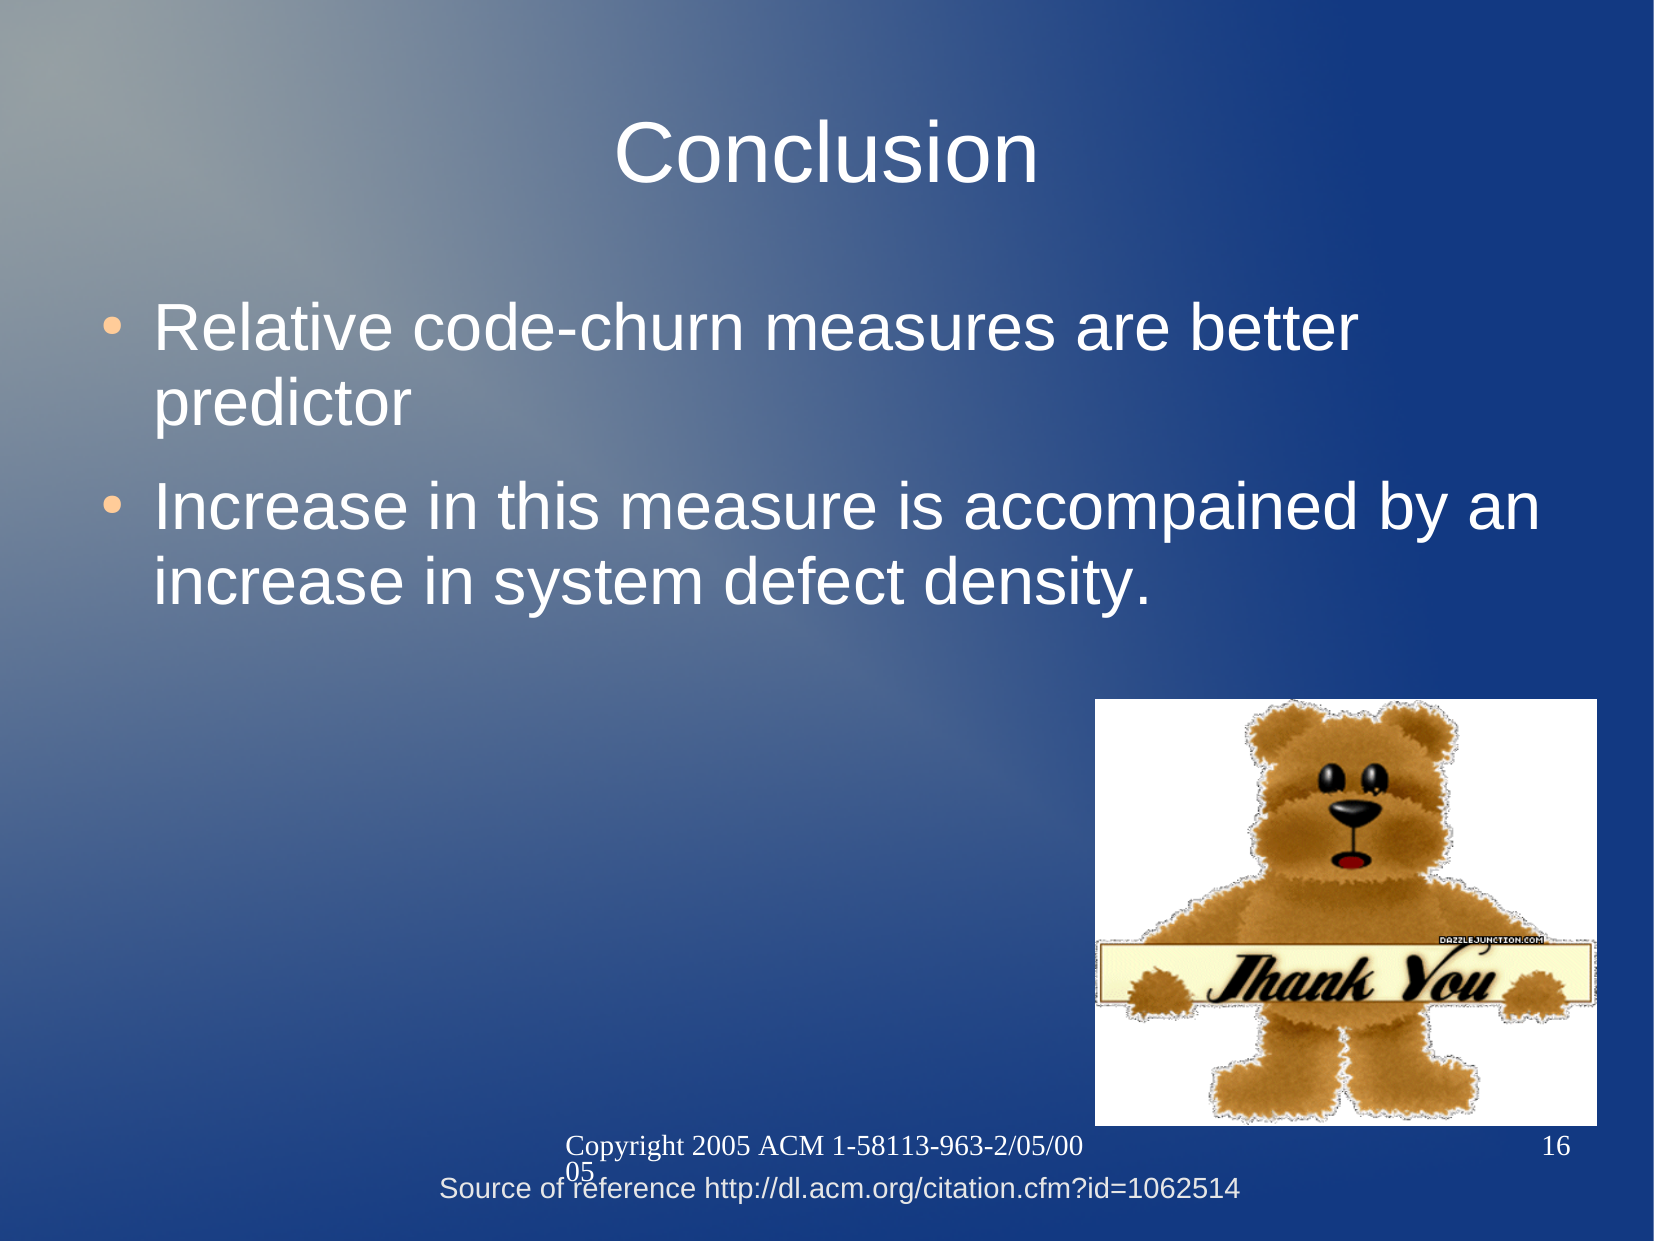

# Conclusion
Relative code-churn measures are better predictor
Increase in this measure is accompained by an increase in system defect density.
Copyright 2005 ACM 1-58113-963-2/05/0005
16
Source of reference http://dl.acm.org/citation.cfm?id=1062514